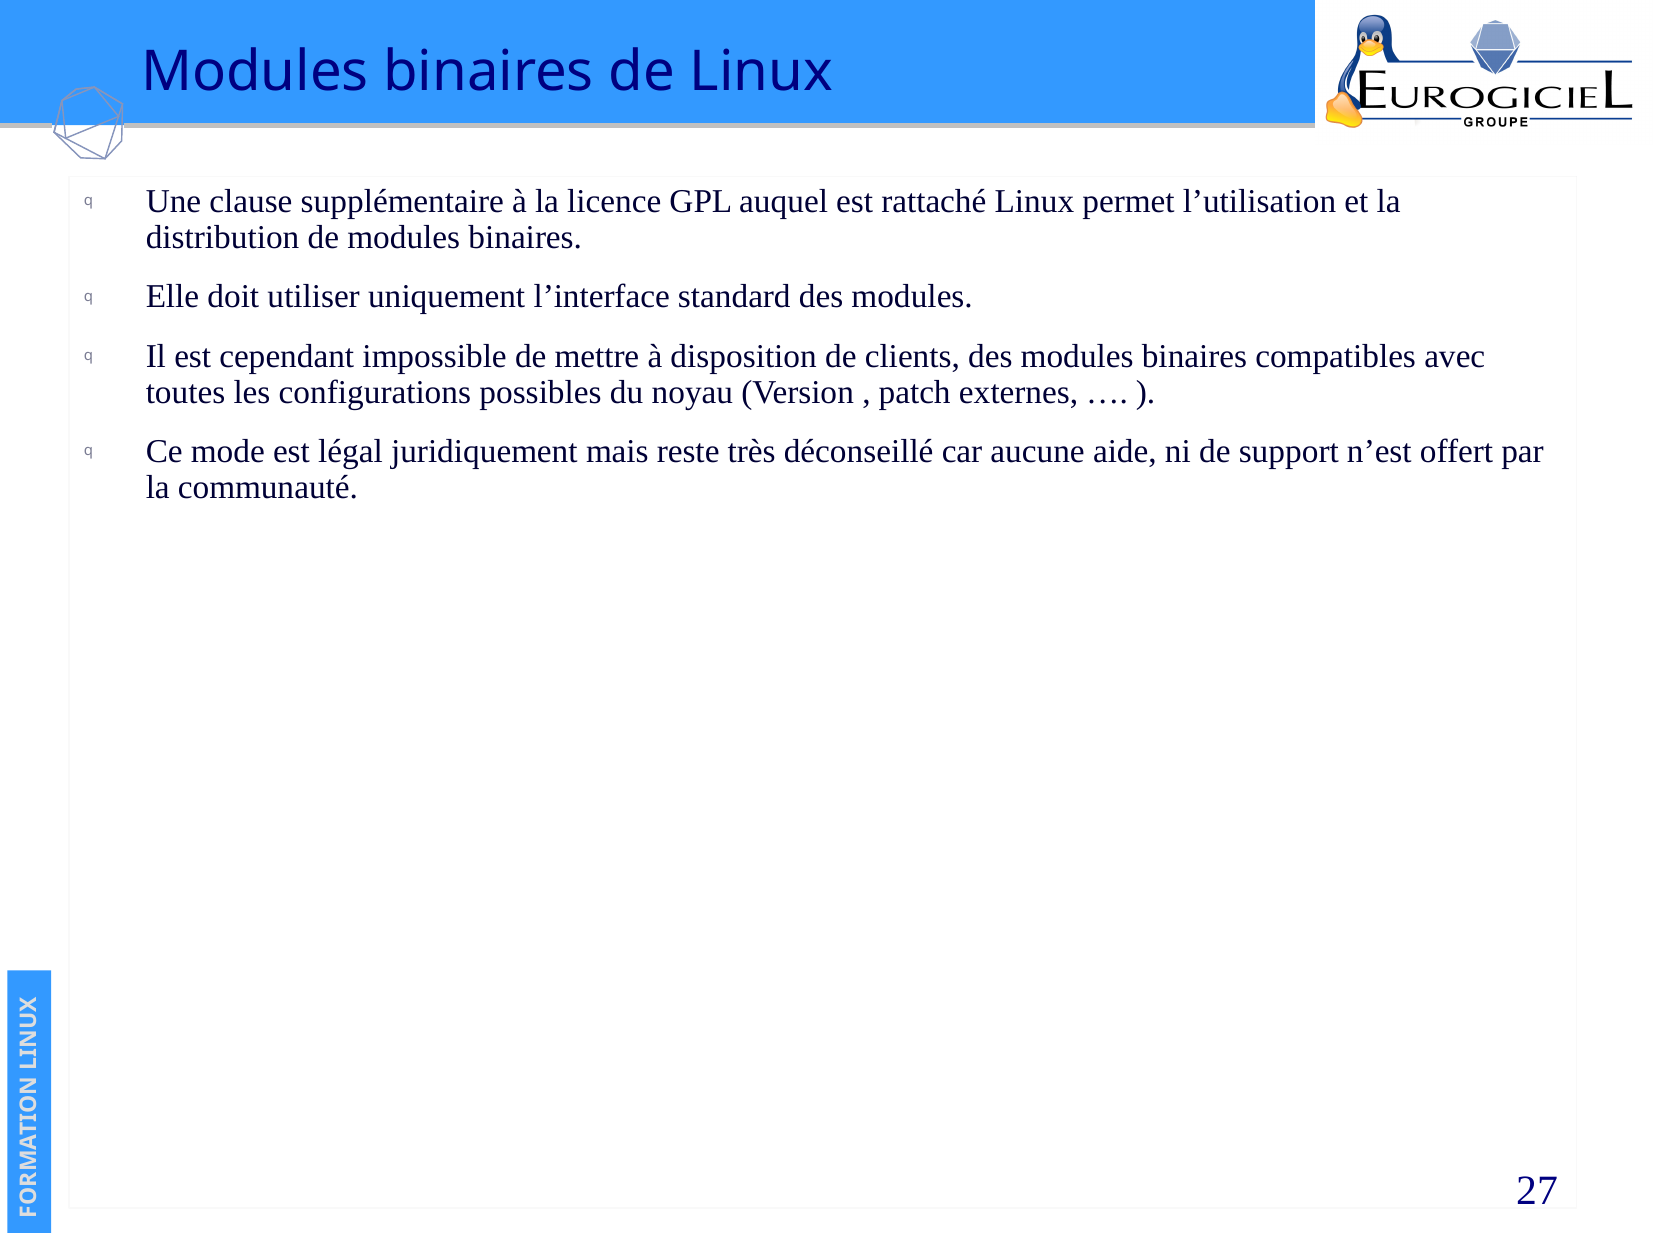

# Modules binaires de Linux
Une clause supplémentaire à la licence GPL auquel est rattaché Linux permet l’utilisation et la distribution de modules binaires.
Elle doit utiliser uniquement l’interface standard des modules.
Il est cependant impossible de mettre à disposition de clients, des modules binaires compatibles avec toutes les configurations possibles du noyau (Version , patch externes, …. ).
Ce mode est légal juridiquement mais reste très déconseillé car aucune aide, ni de support n’est offert par la communauté.